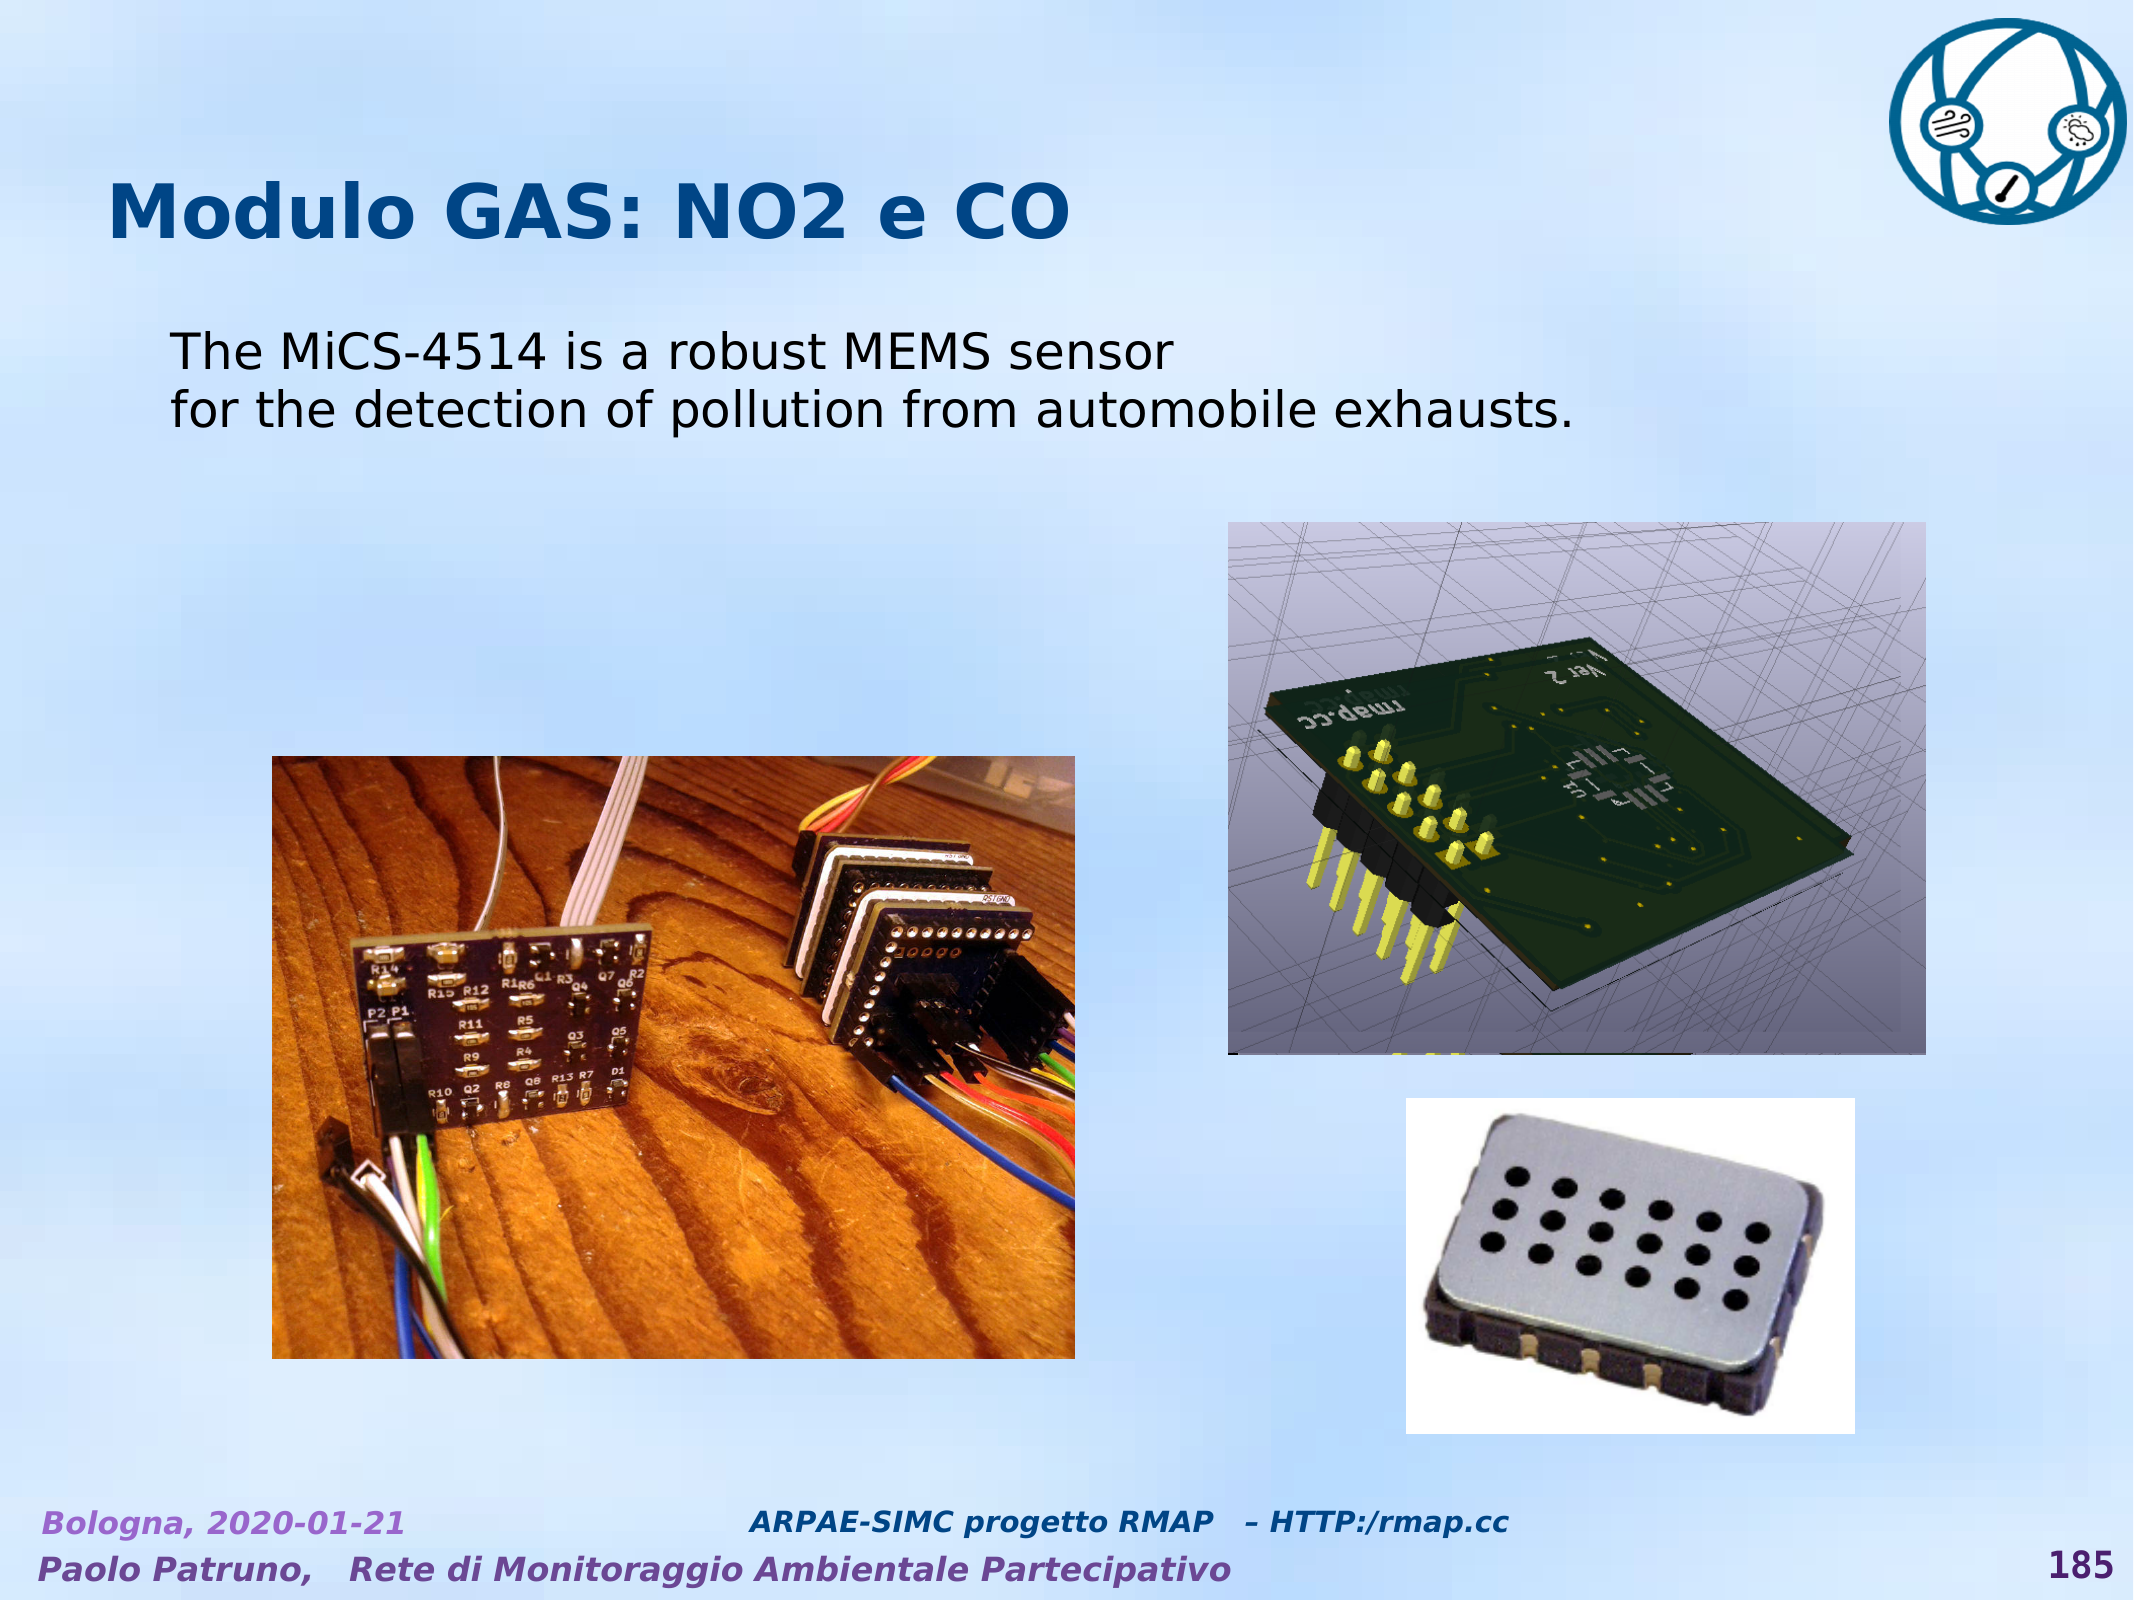

# Modulo GAS: NO2 e CO
The MiCS-4514 is a robust MEMS sensor
for the detection of pollution from automobile exhausts.